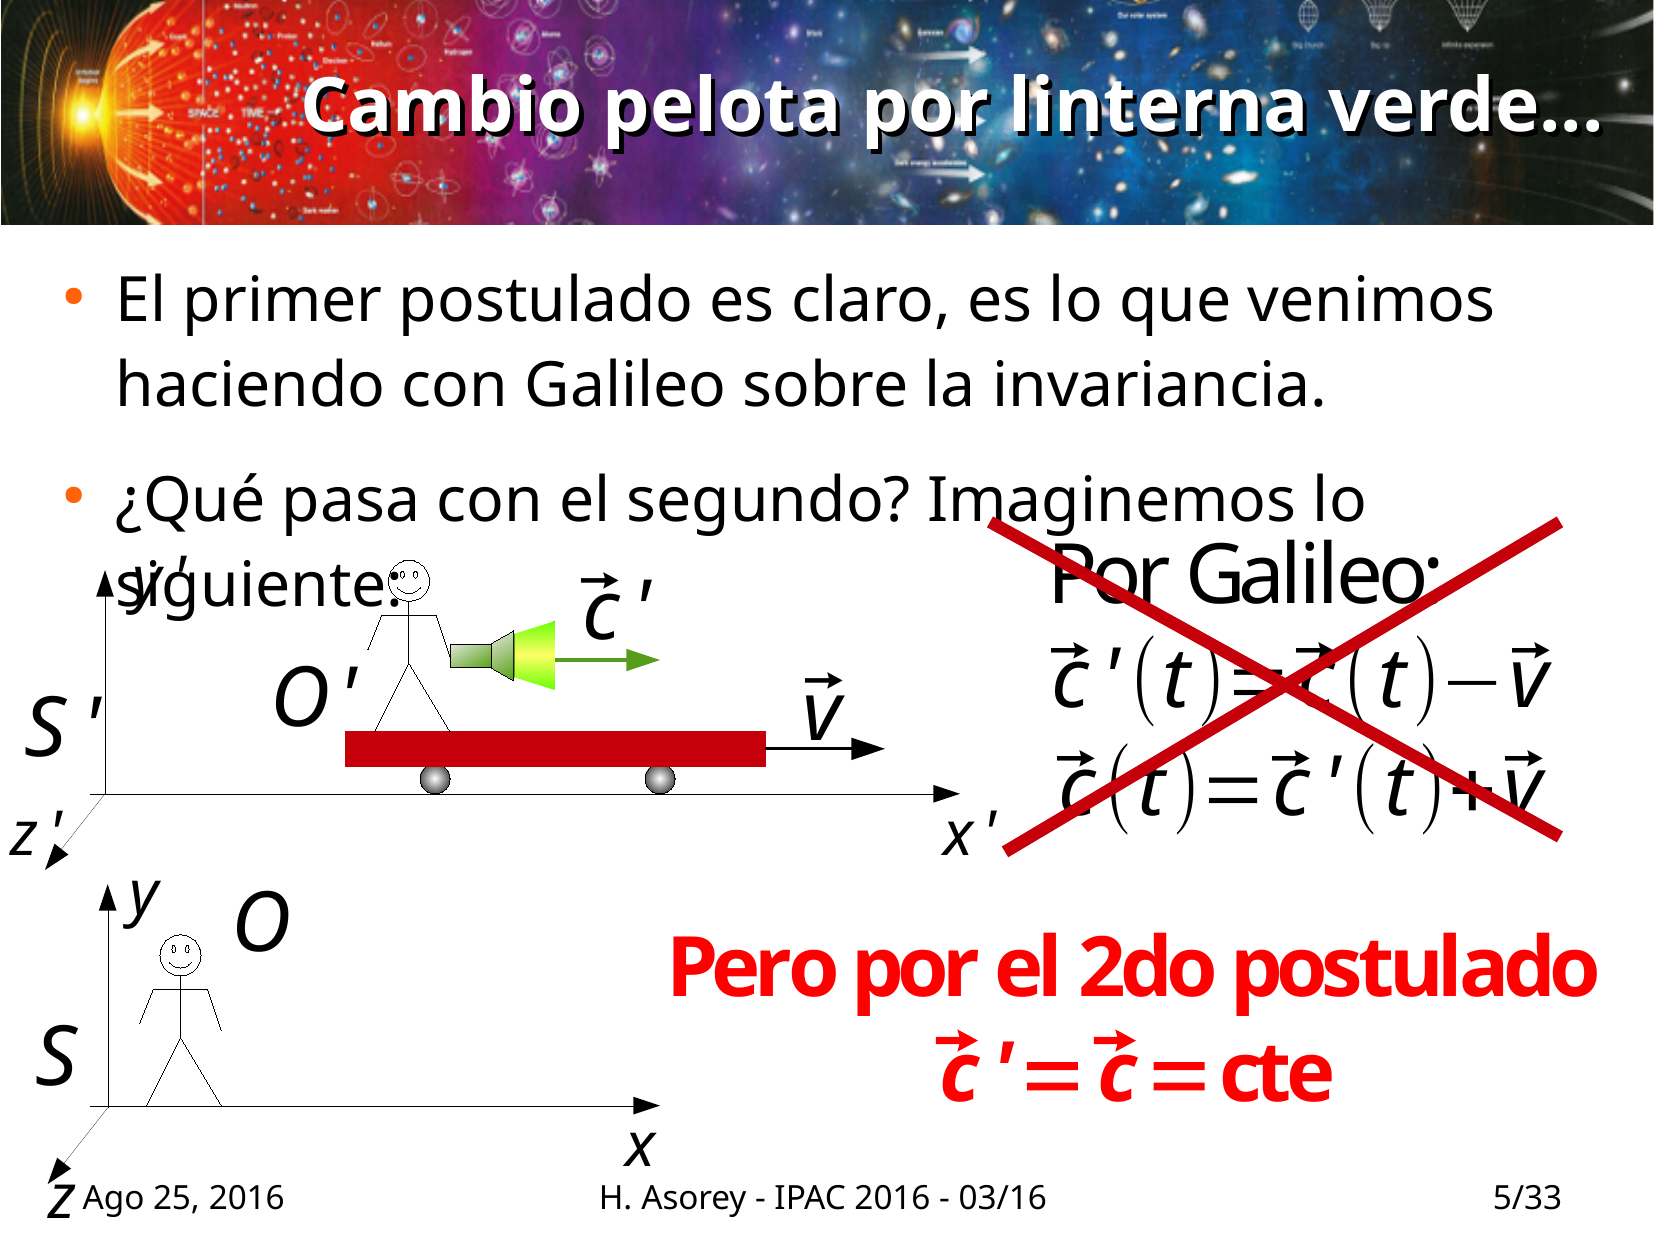

# Cambio pelota por linterna verde...
El primer postulado es claro, es lo que venimos haciendo con Galileo sobre la invariancia.
¿Qué pasa con el segundo? Imaginemos lo siguiente:
Ago 25, 2016
H. Asorey - IPAC 2016 - 03/16
5